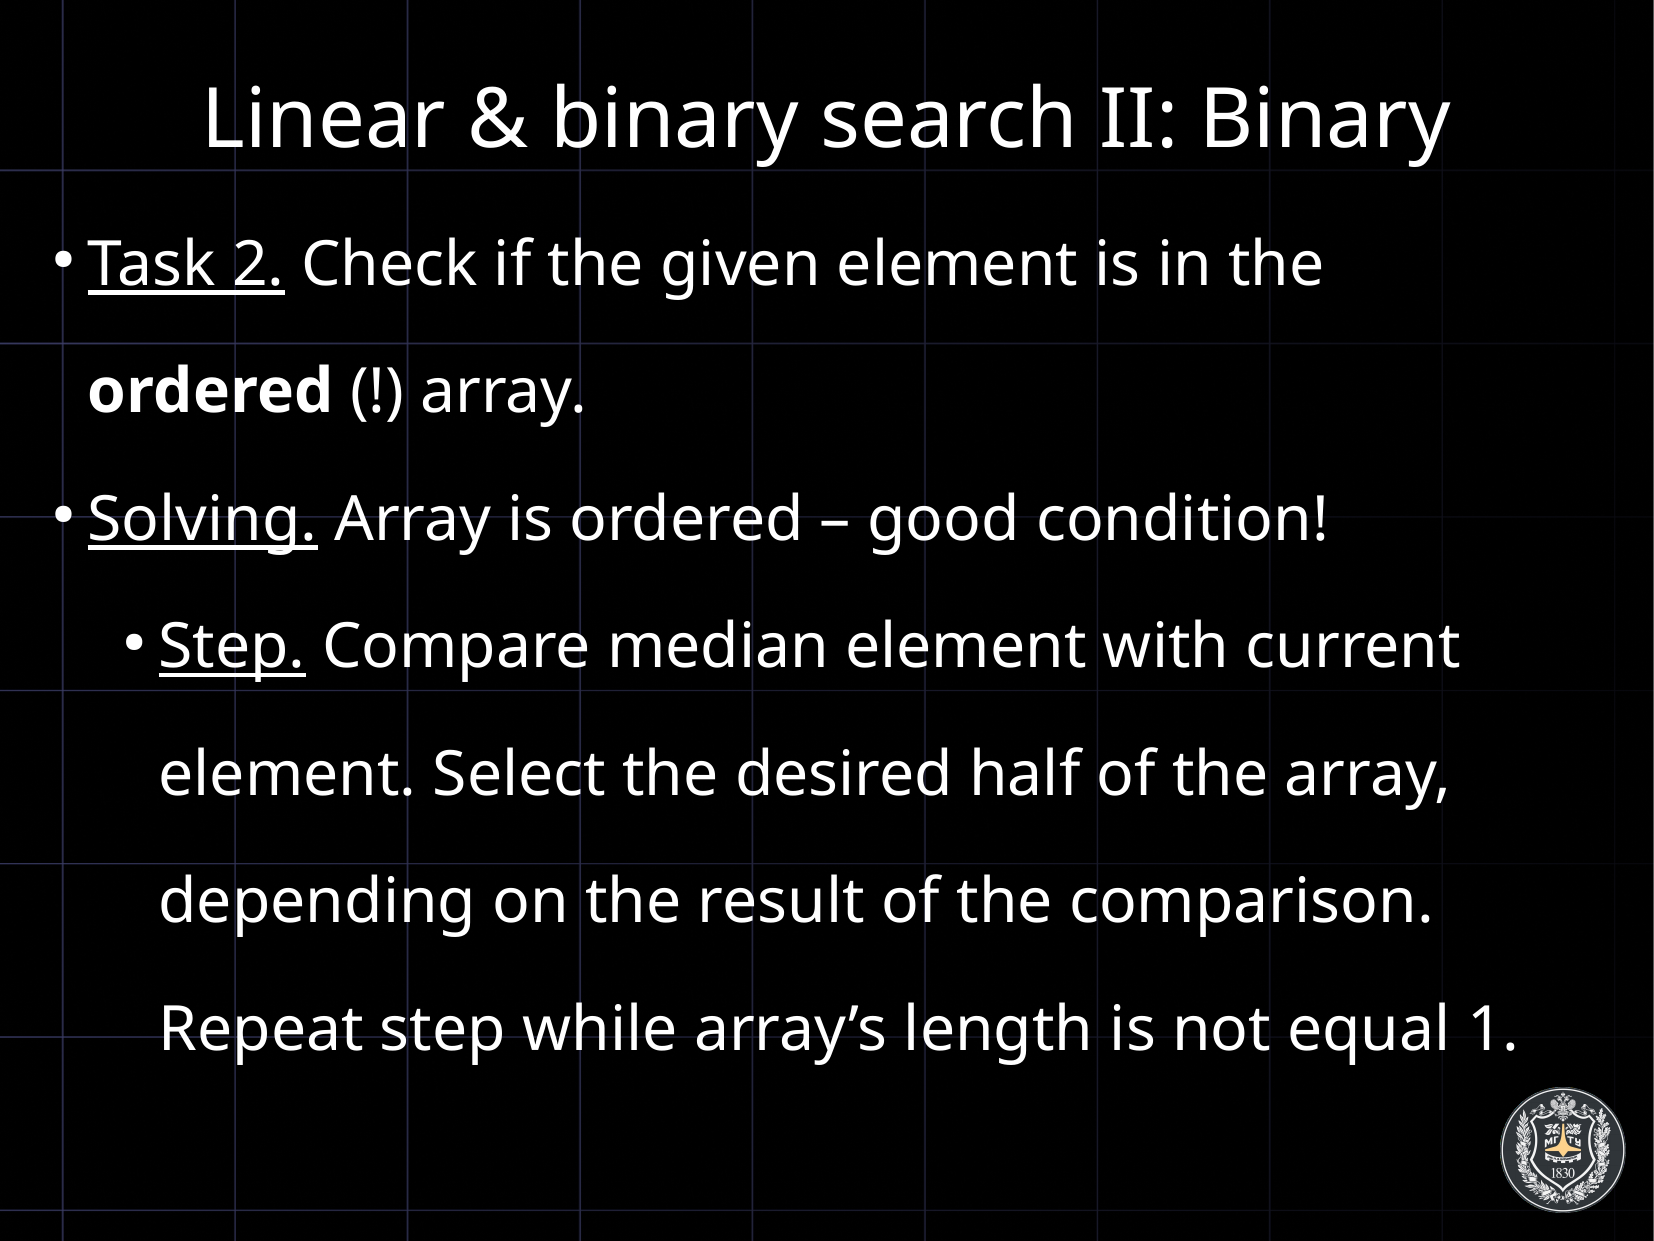

# Linear & binary search II: Binary
Task 2. Check if the given element is in the ordered (!) array.
Solving. Array is ordered – good condition!
Step. Compare median element with current element. Select the desired half of the array, depending on the result of the comparison. Repeat step while array’s length is not equal 1.